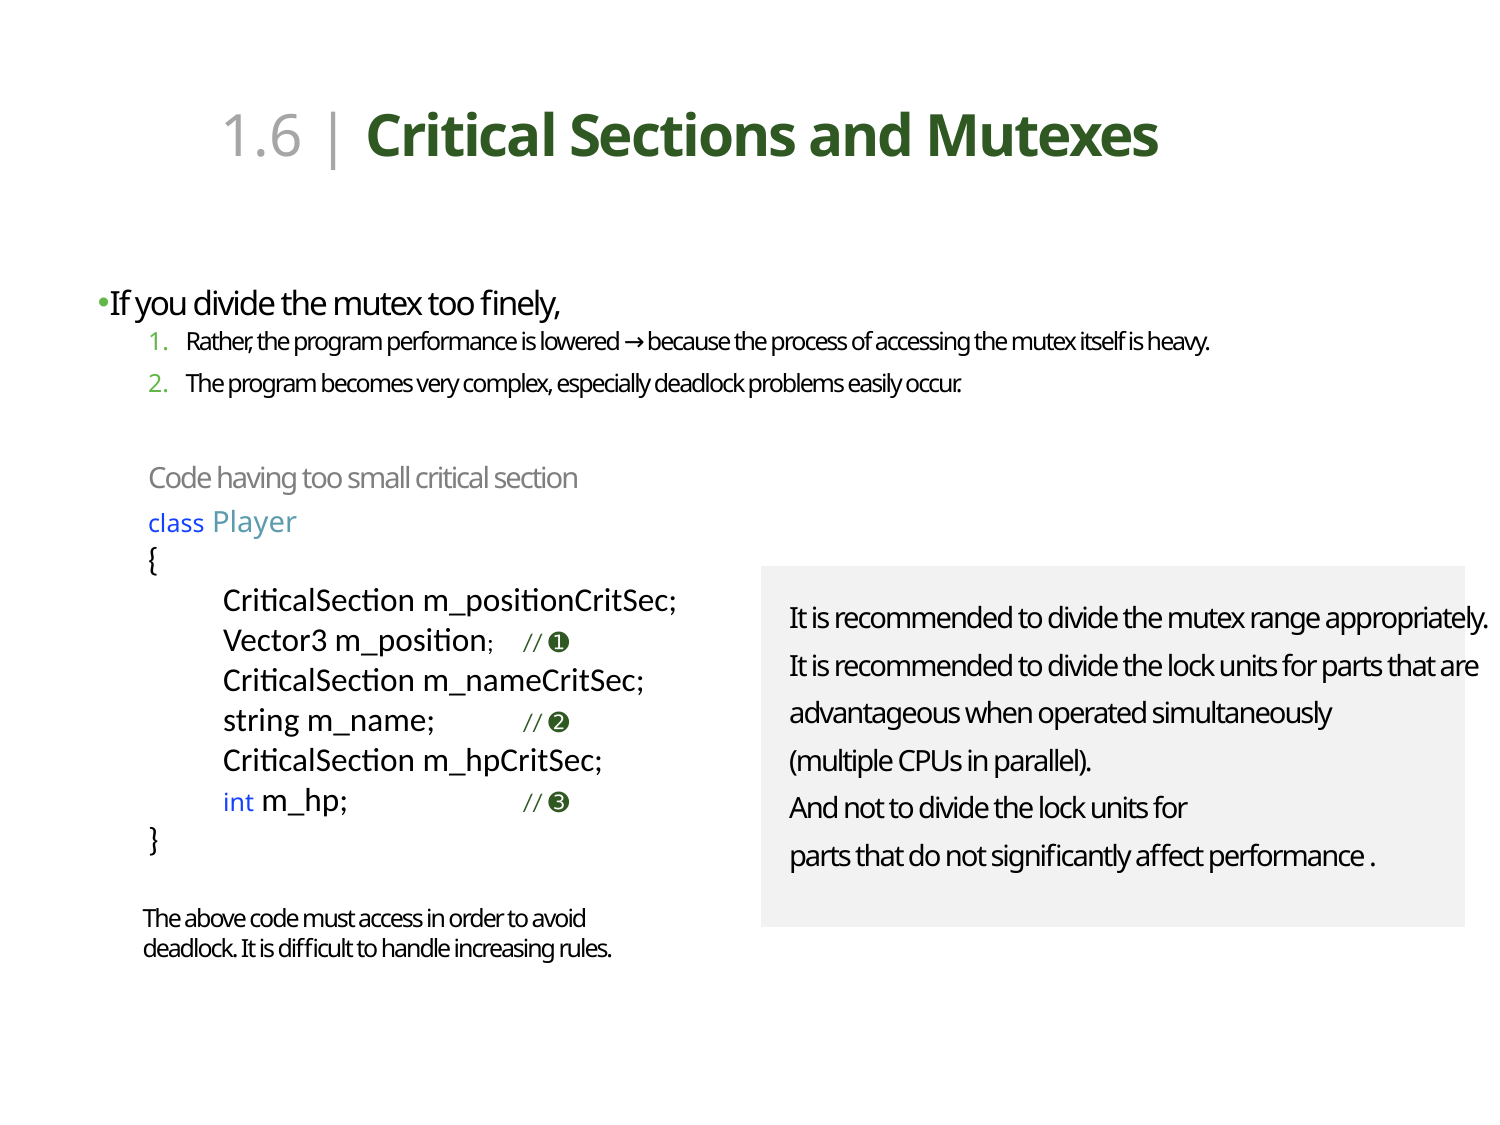

1.6 | Critical Sections and Mutexes
If you divide the mutex too finely,
Rather, the program performance is lowered → because the process of accessing the mutex itself is heavy.
The program becomes very complex, especially deadlock problems easily occur.
Code having too small critical section
class Player
{
	CriticalSection m_positionCritSec;
	Vector3 m_position; 	// ➊
	CriticalSection m_nameCritSec;
	string m_name; 		// ➋
	CriticalSection m_hpCritSec;
	int m_hp; 			// ➌
}
It is recommended to divide the mutex range appropriately.
It is recommended to divide the lock units for parts that are
advantageous when operated simultaneously
(multiple CPUs in parallel).
And not to divide the lock units for
parts that do not significantly affect performance .
The above code must access in order to avoid deadlock. It is difficult to handle increasing rules.